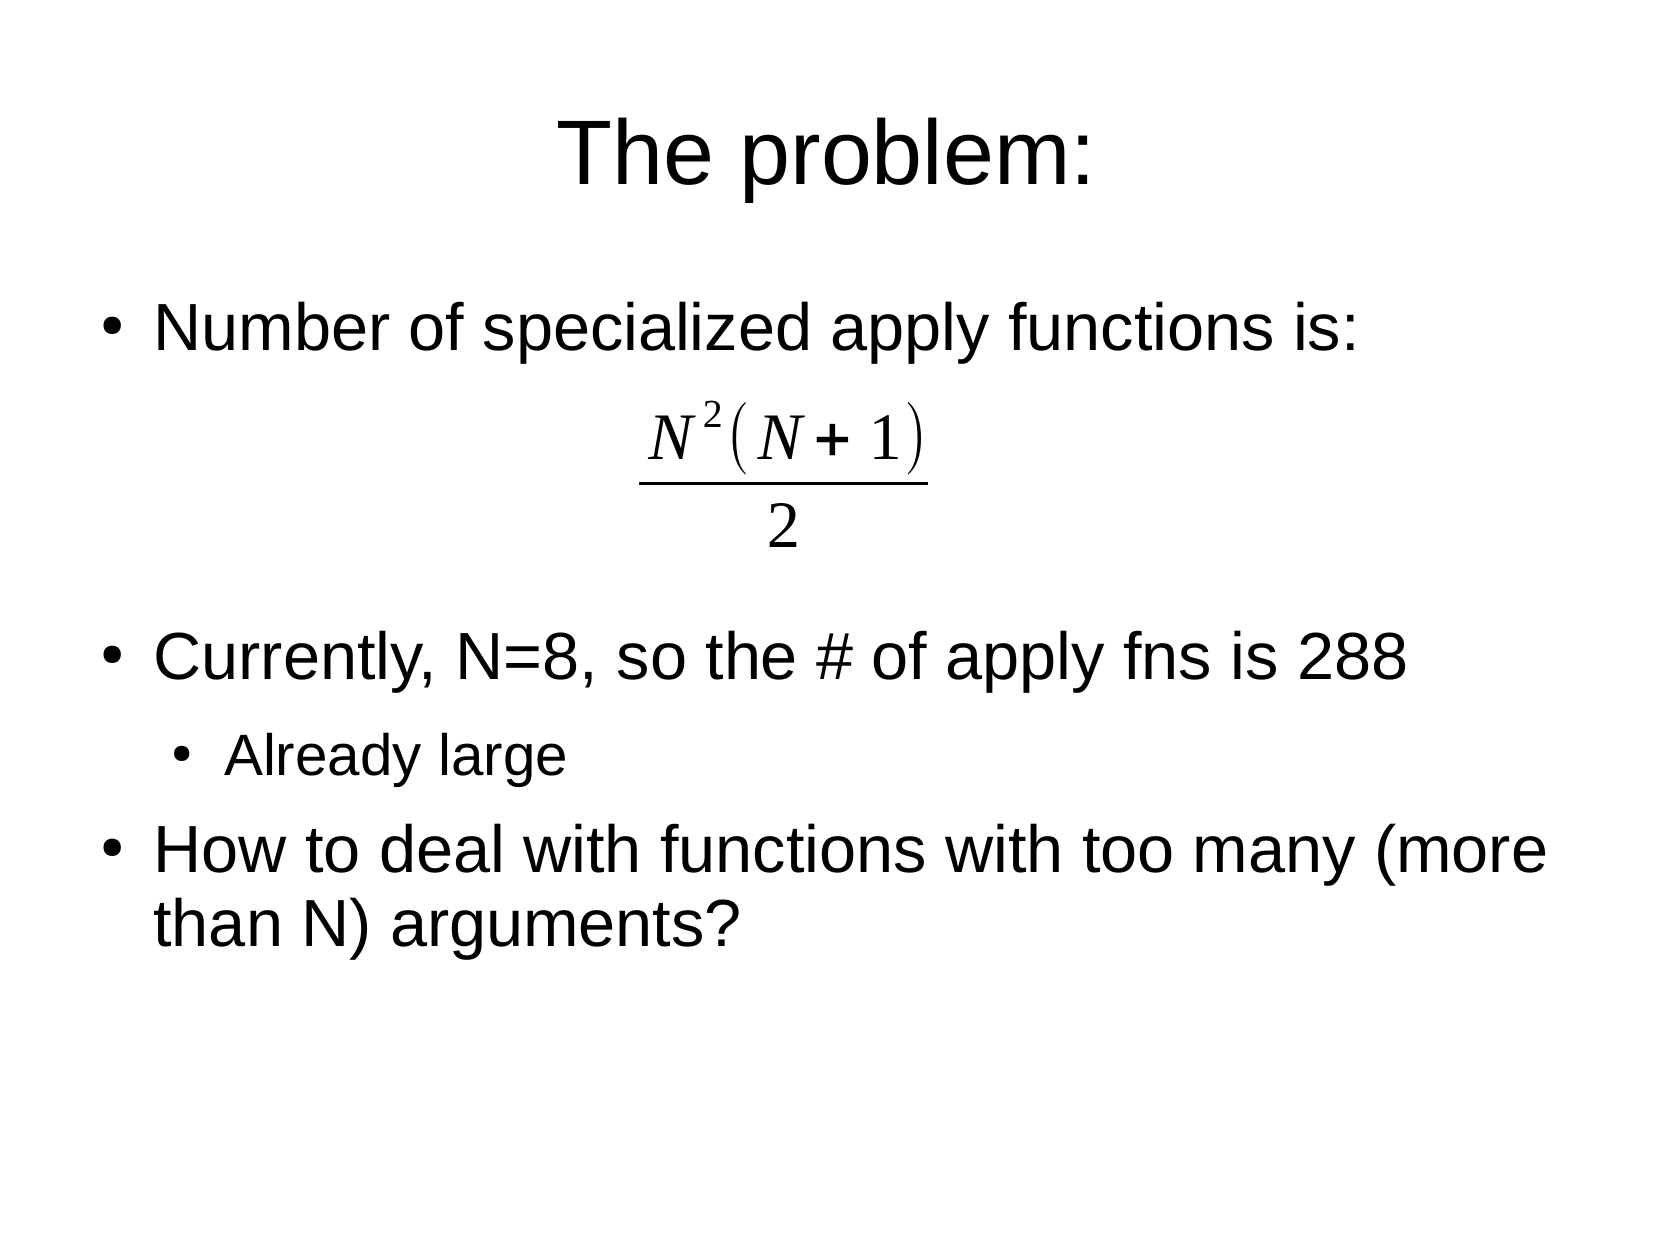

# The problem:
Number of specialized apply functions is:
Currently, N=8, so the # of apply fns is 288
Already large
How to deal with functions with too many (more than N) arguments?